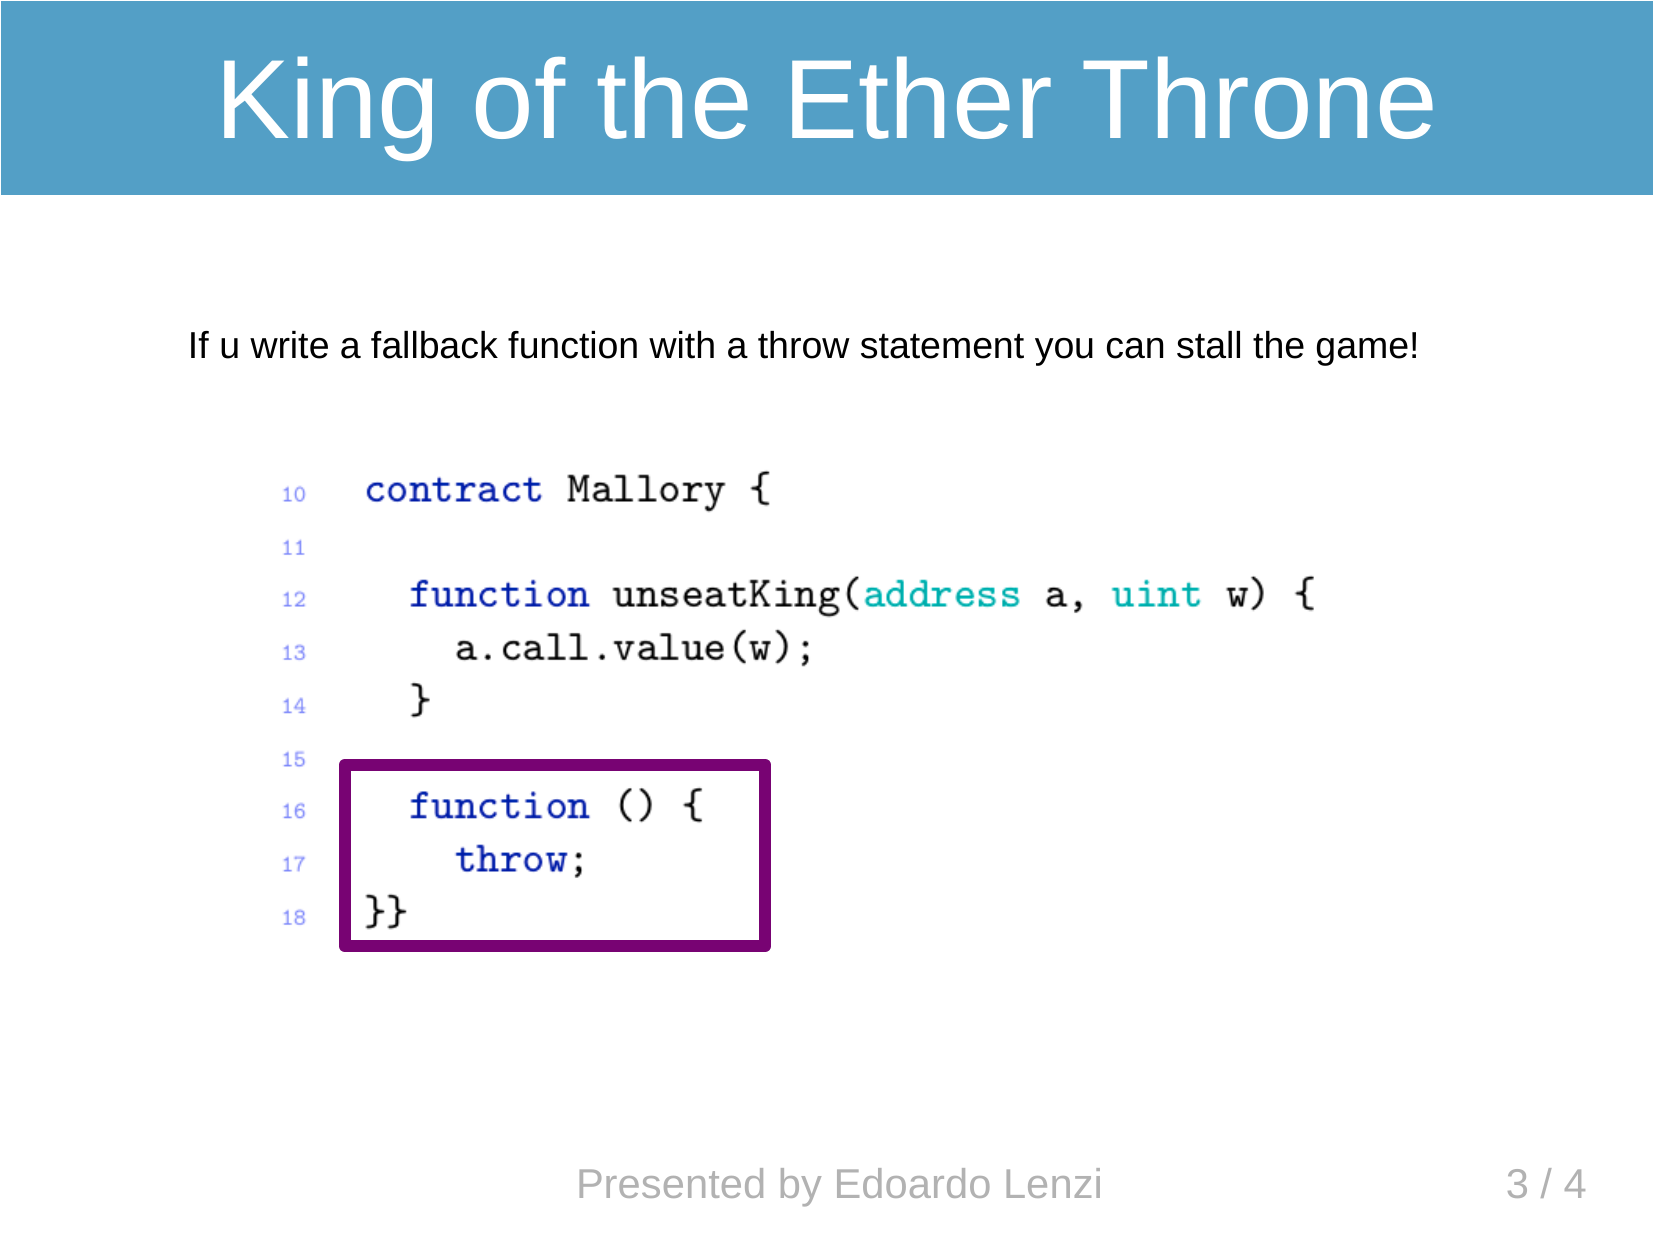

King of the Ether Throne
If u write a fallback function with a throw statement you can stall the game!
# Presented by Edoardo Lenzi 3 / 4